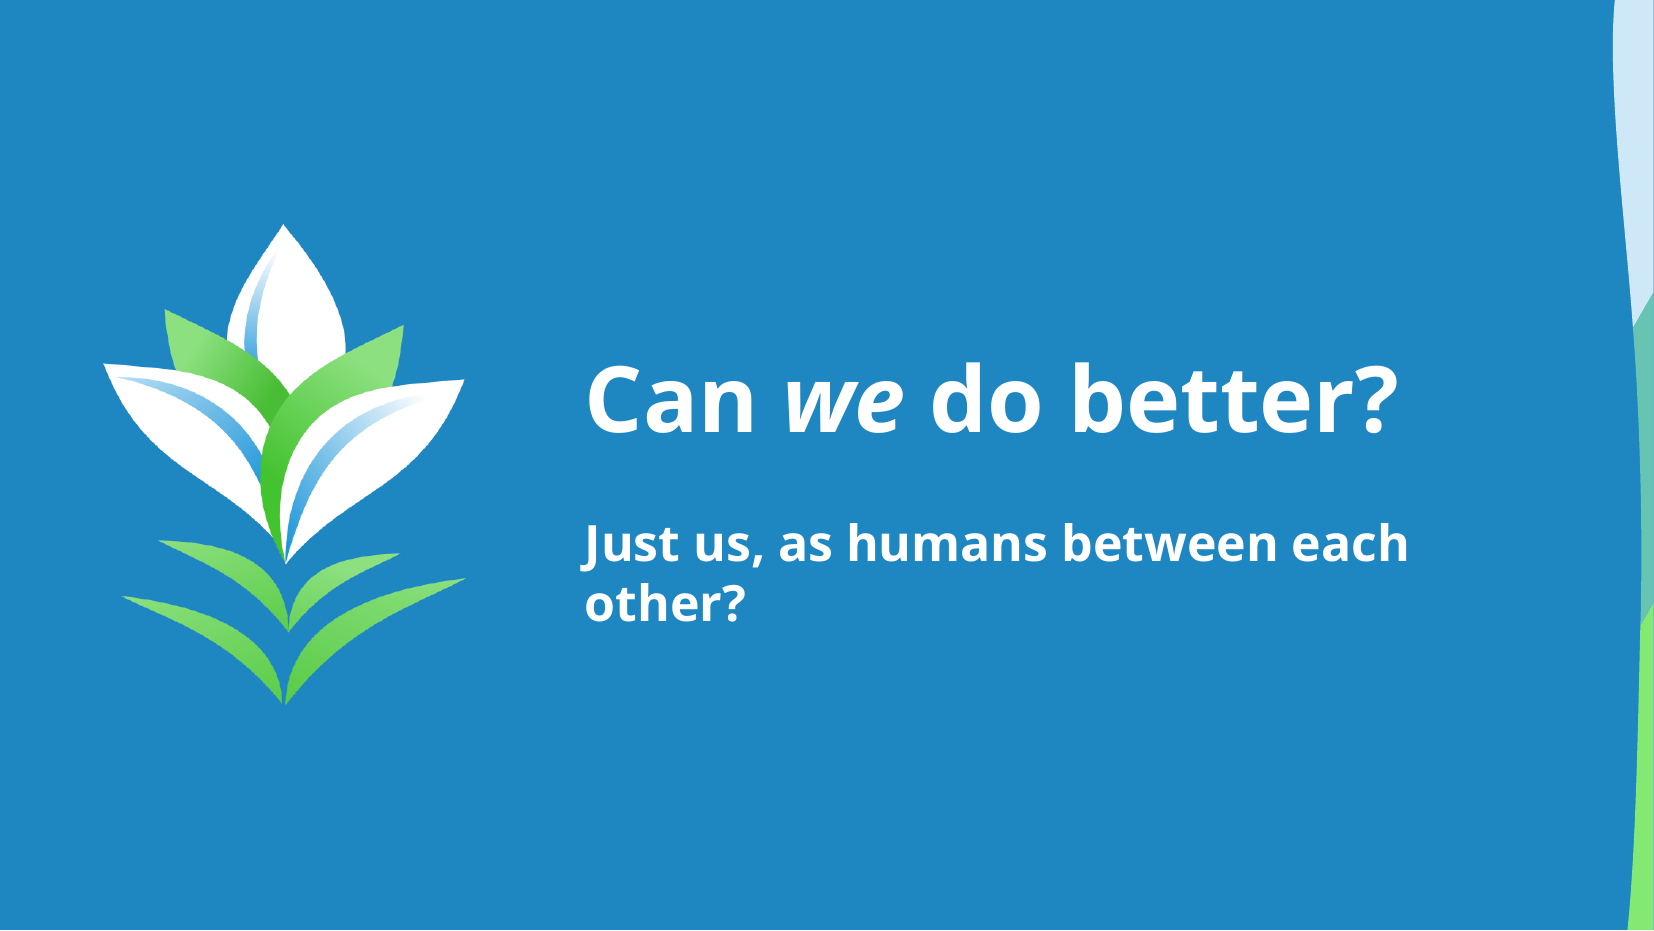

Can we do better?
Just us, as humans between each other?